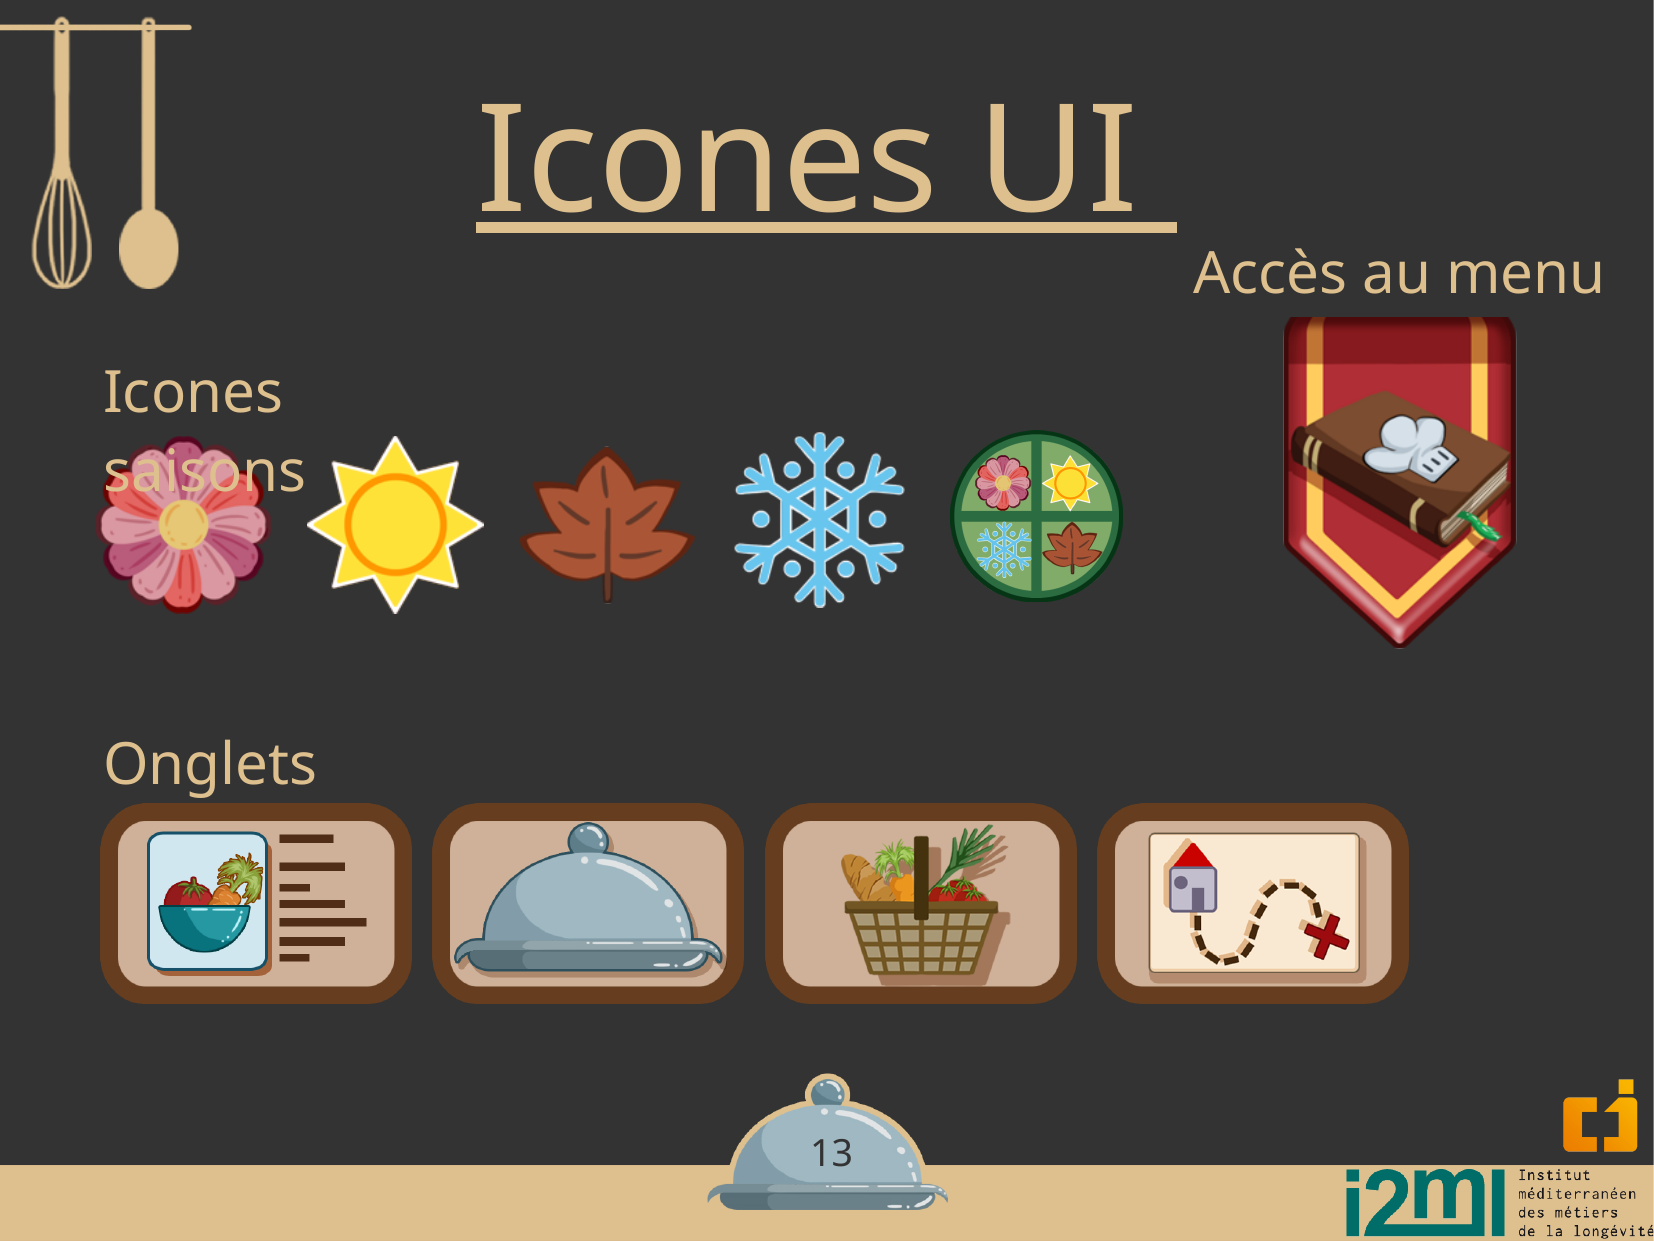

# Icones UI
Accès au menu
Icones saisons
Onglets